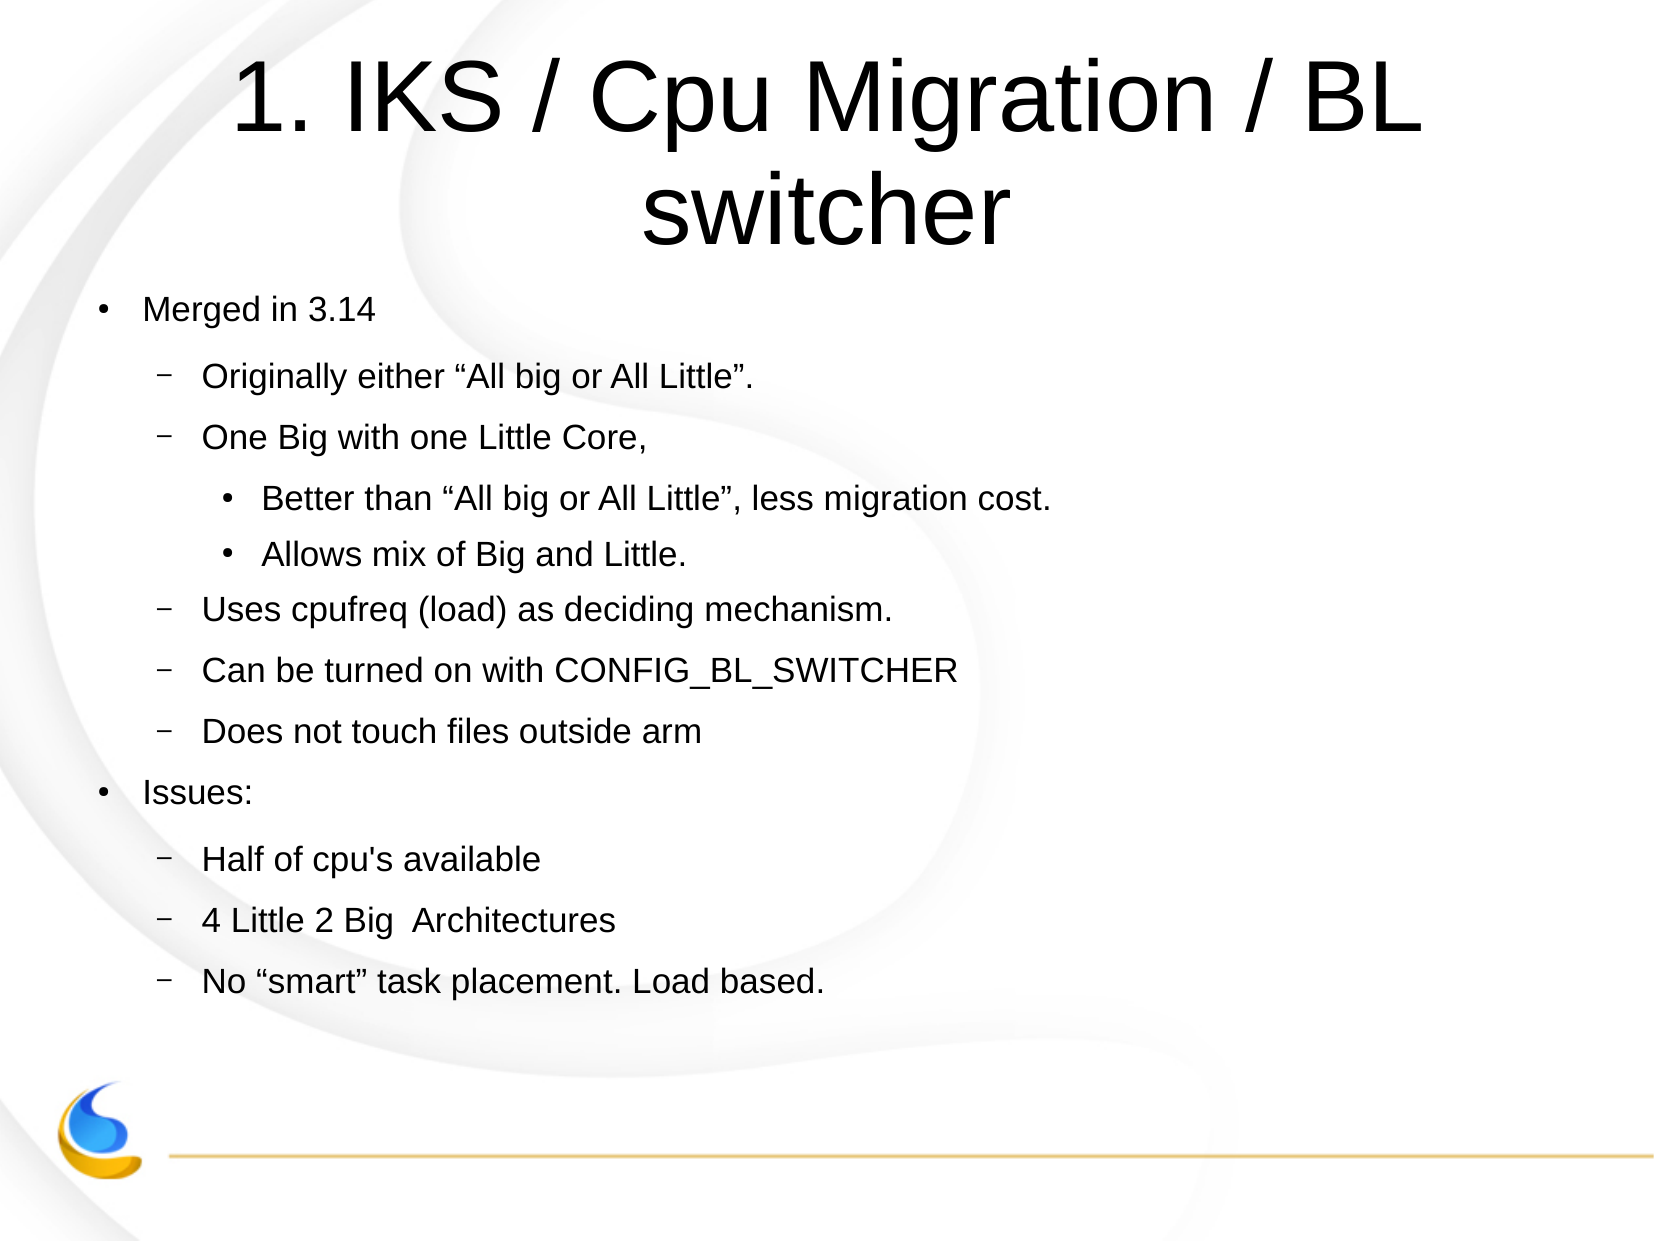

# 1. IKS / Cpu Migration / BL switcher
Merged in 3.14
Originally either “All big or All Little”.
One Big with one Little Core,
Better than “All big or All Little”, less migration cost.
Allows mix of Big and Little.
Uses cpufreq (load) as deciding mechanism.
Can be turned on with CONFIG_BL_SWITCHER
Does not touch files outside arm
Issues:
Half of cpu's available
4 Little 2 Big Architectures
No “smart” task placement. Load based.